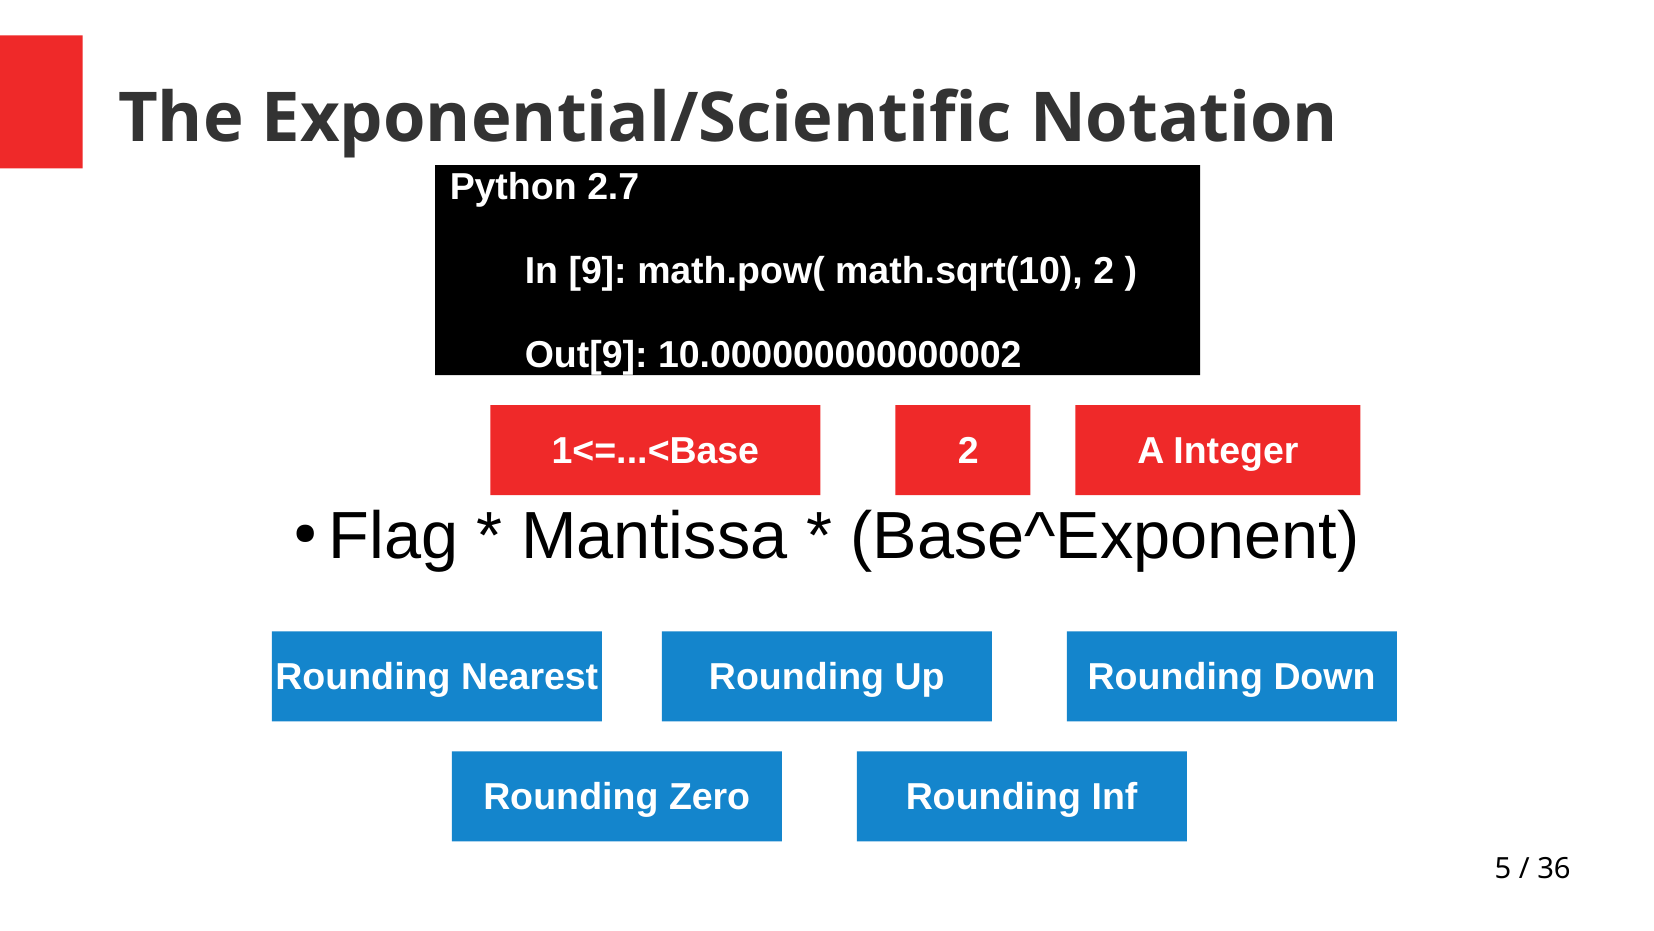

# The Exponential/Scientific Notation
Python 2.7
	In [9]: math.pow( math.sqrt(10), 2 )
	Out[9]: 10.000000000000002
Flag * Mantissa * (Base^Exponent)
1<=...<Base
 2
A Integer
Rounding Nearest
Rounding Up
Rounding Down
Rounding Zero
Rounding Inf
5